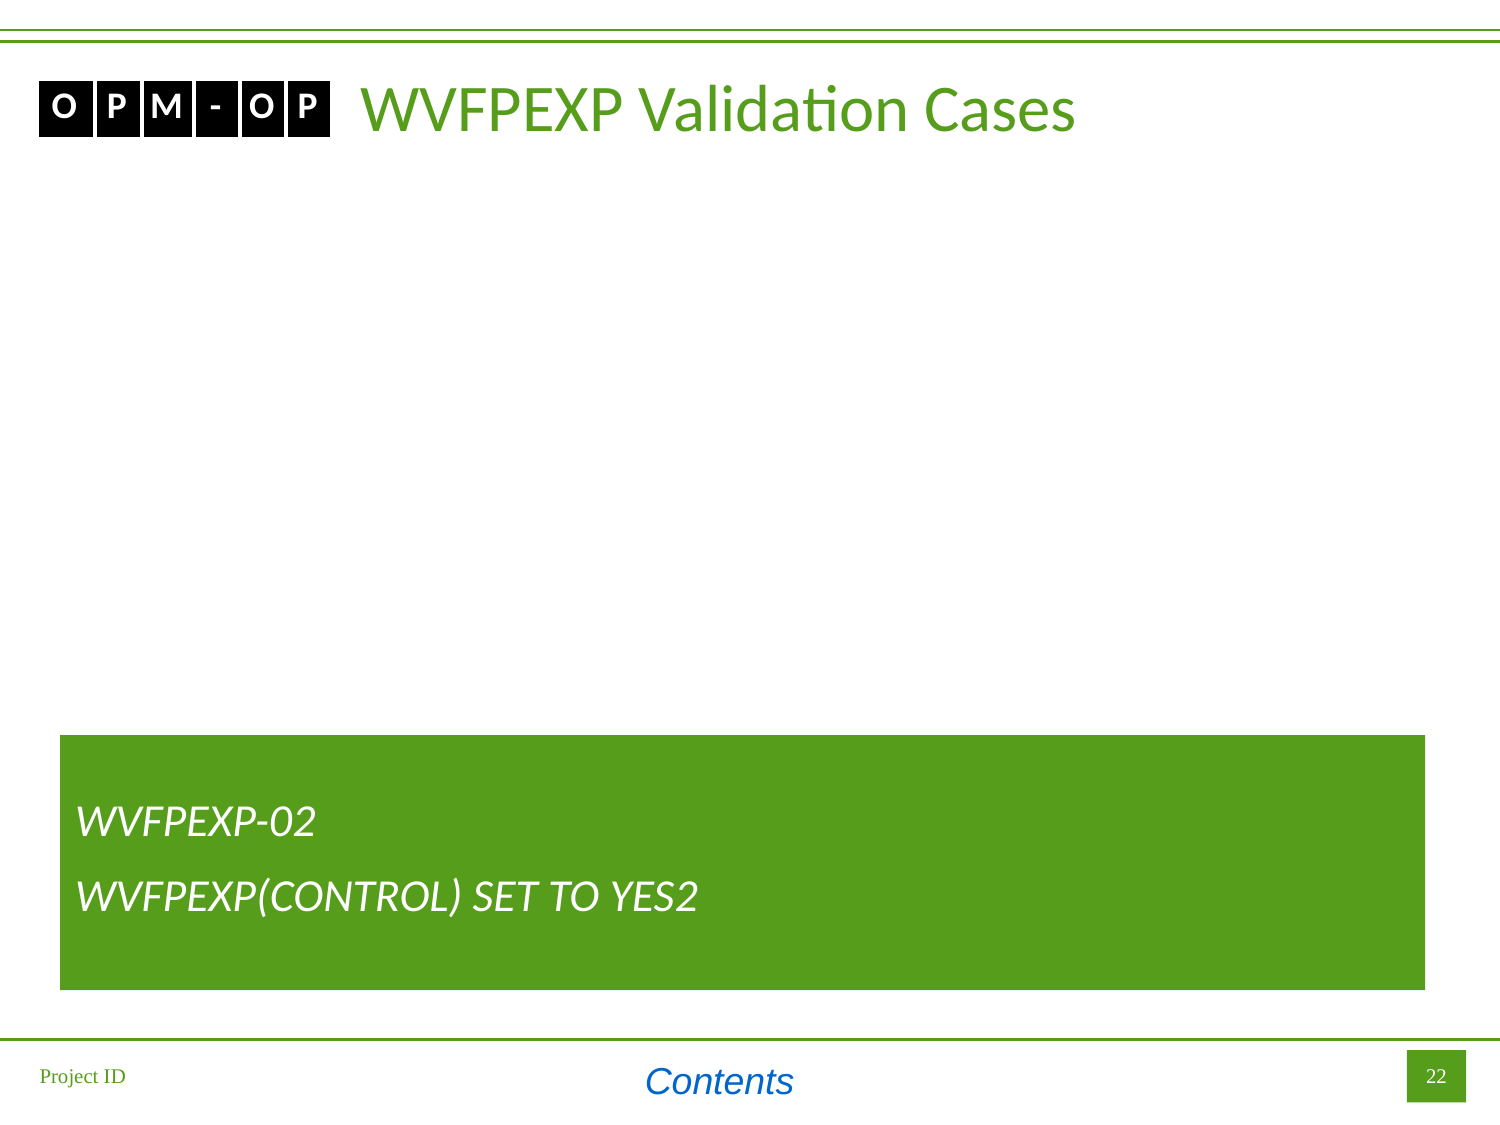

# WVFPEXP Validation Cases
WVFPEXP-02
WVFPEXP(CONTROL) set to YES2
Project ID
22